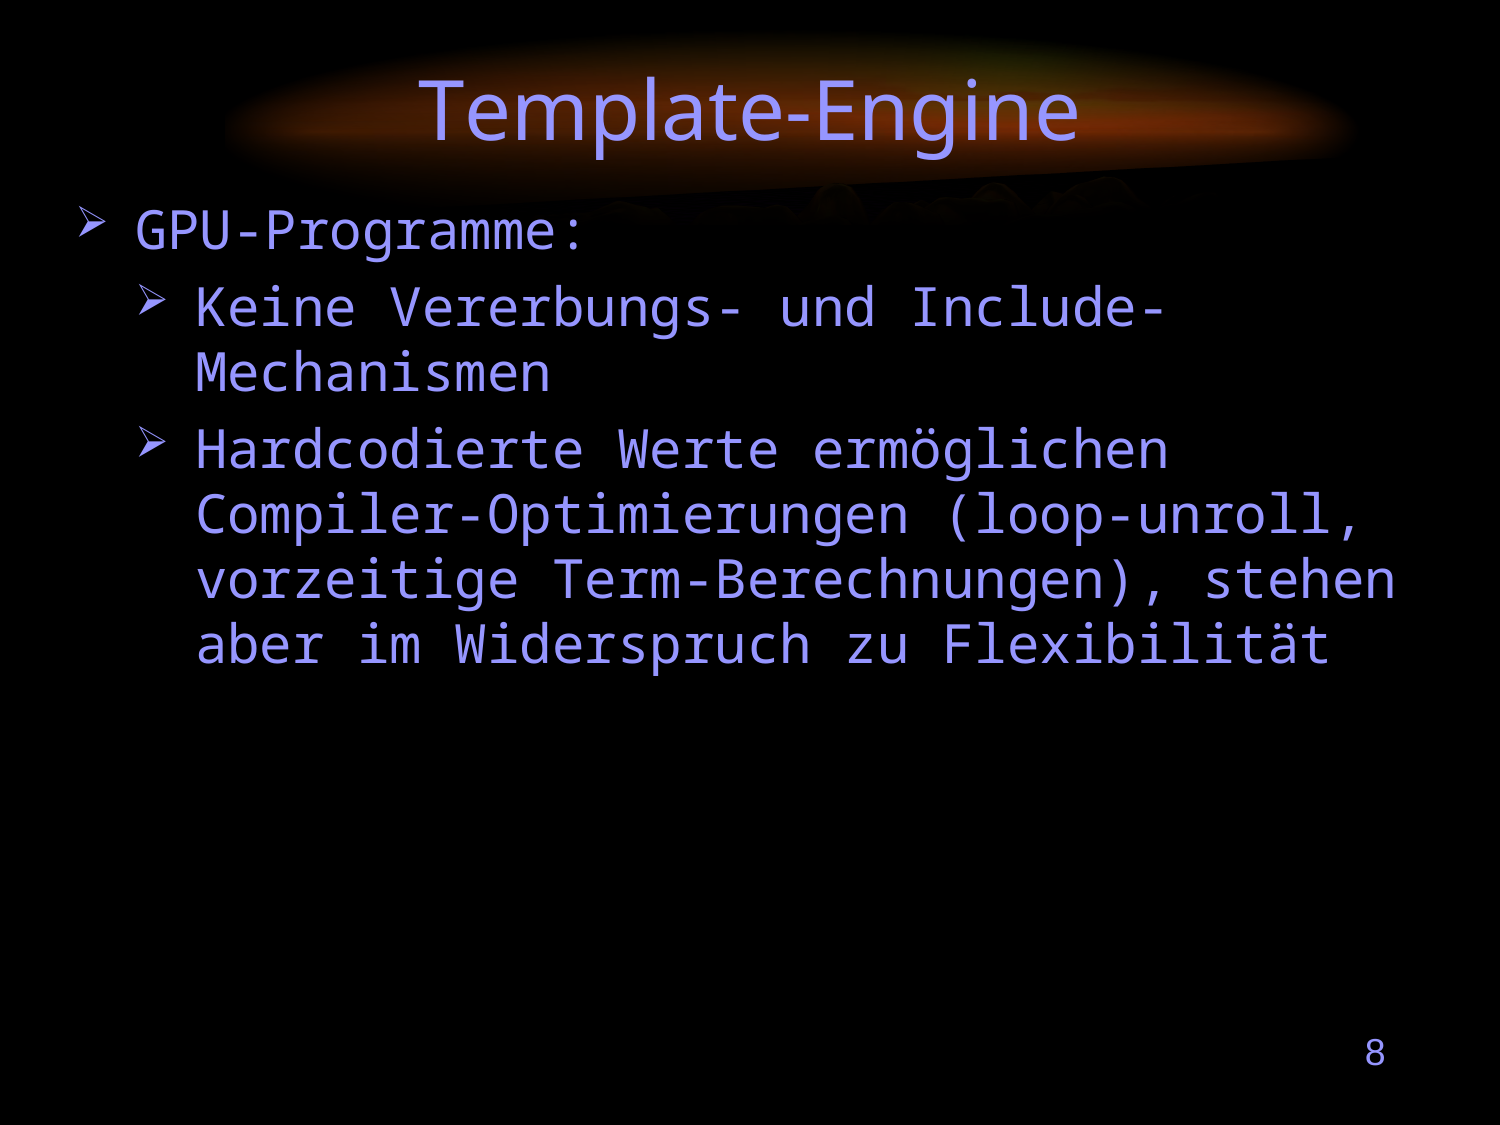

Template-Engine
GPU-Programme:
Keine Vererbungs- und Include- Mechanismen
Hardcodierte Werte ermöglichen Compiler-Optimierungen (loop-unroll, vorzeitige Term-Berechnungen), stehen aber im Widerspruch zu Flexibilität
8